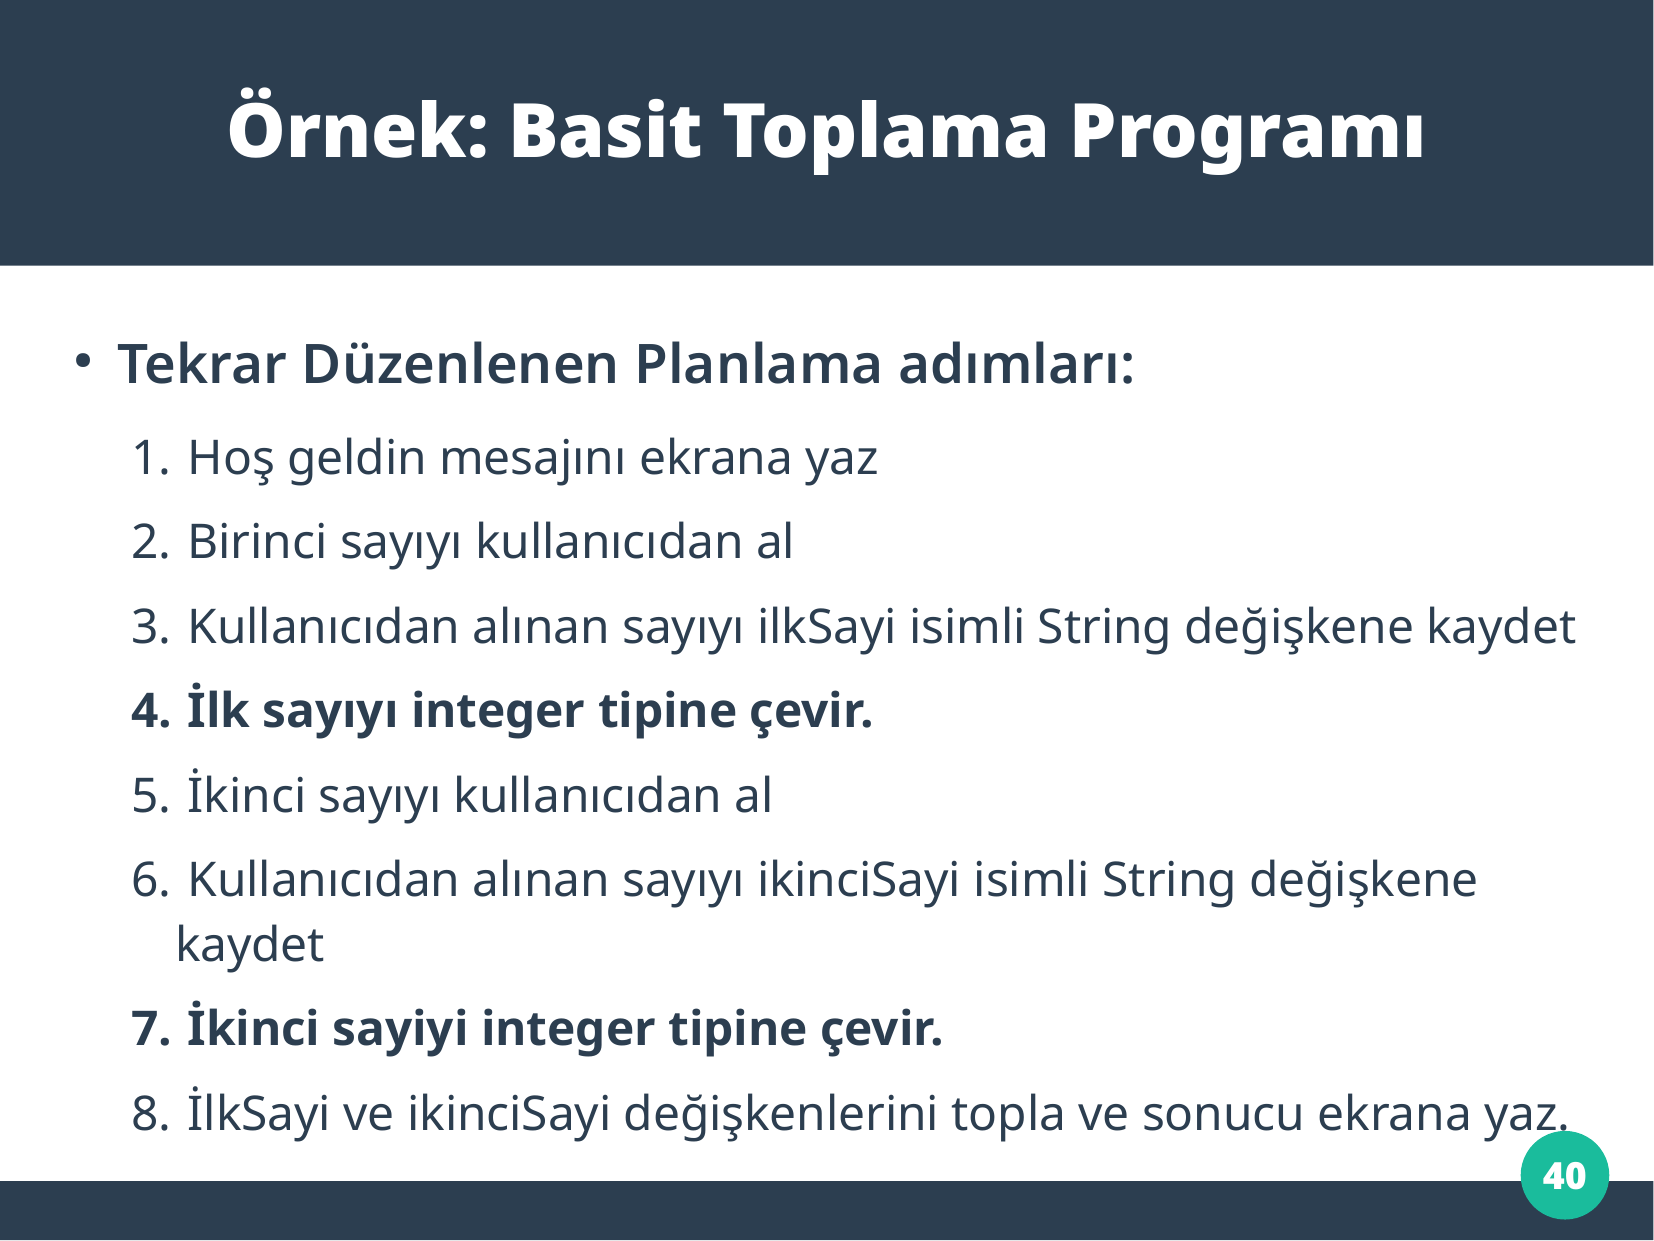

# Örnek: Basit Toplama Programı
Tekrar Düzenlenen Planlama adımları:
 Hoş geldin mesajını ekrana yaz
 Birinci sayıyı kullanıcıdan al
 Kullanıcıdan alınan sayıyı ilkSayi isimli String değişkene kaydet
 İlk sayıyı integer tipine çevir.
 İkinci sayıyı kullanıcıdan al
 Kullanıcıdan alınan sayıyı ikinciSayi isimli String değişkene kaydet
 İkinci sayiyi integer tipine çevir.
 İlkSayi ve ikinciSayi değişkenlerini topla ve sonucu ekrana yaz.
40